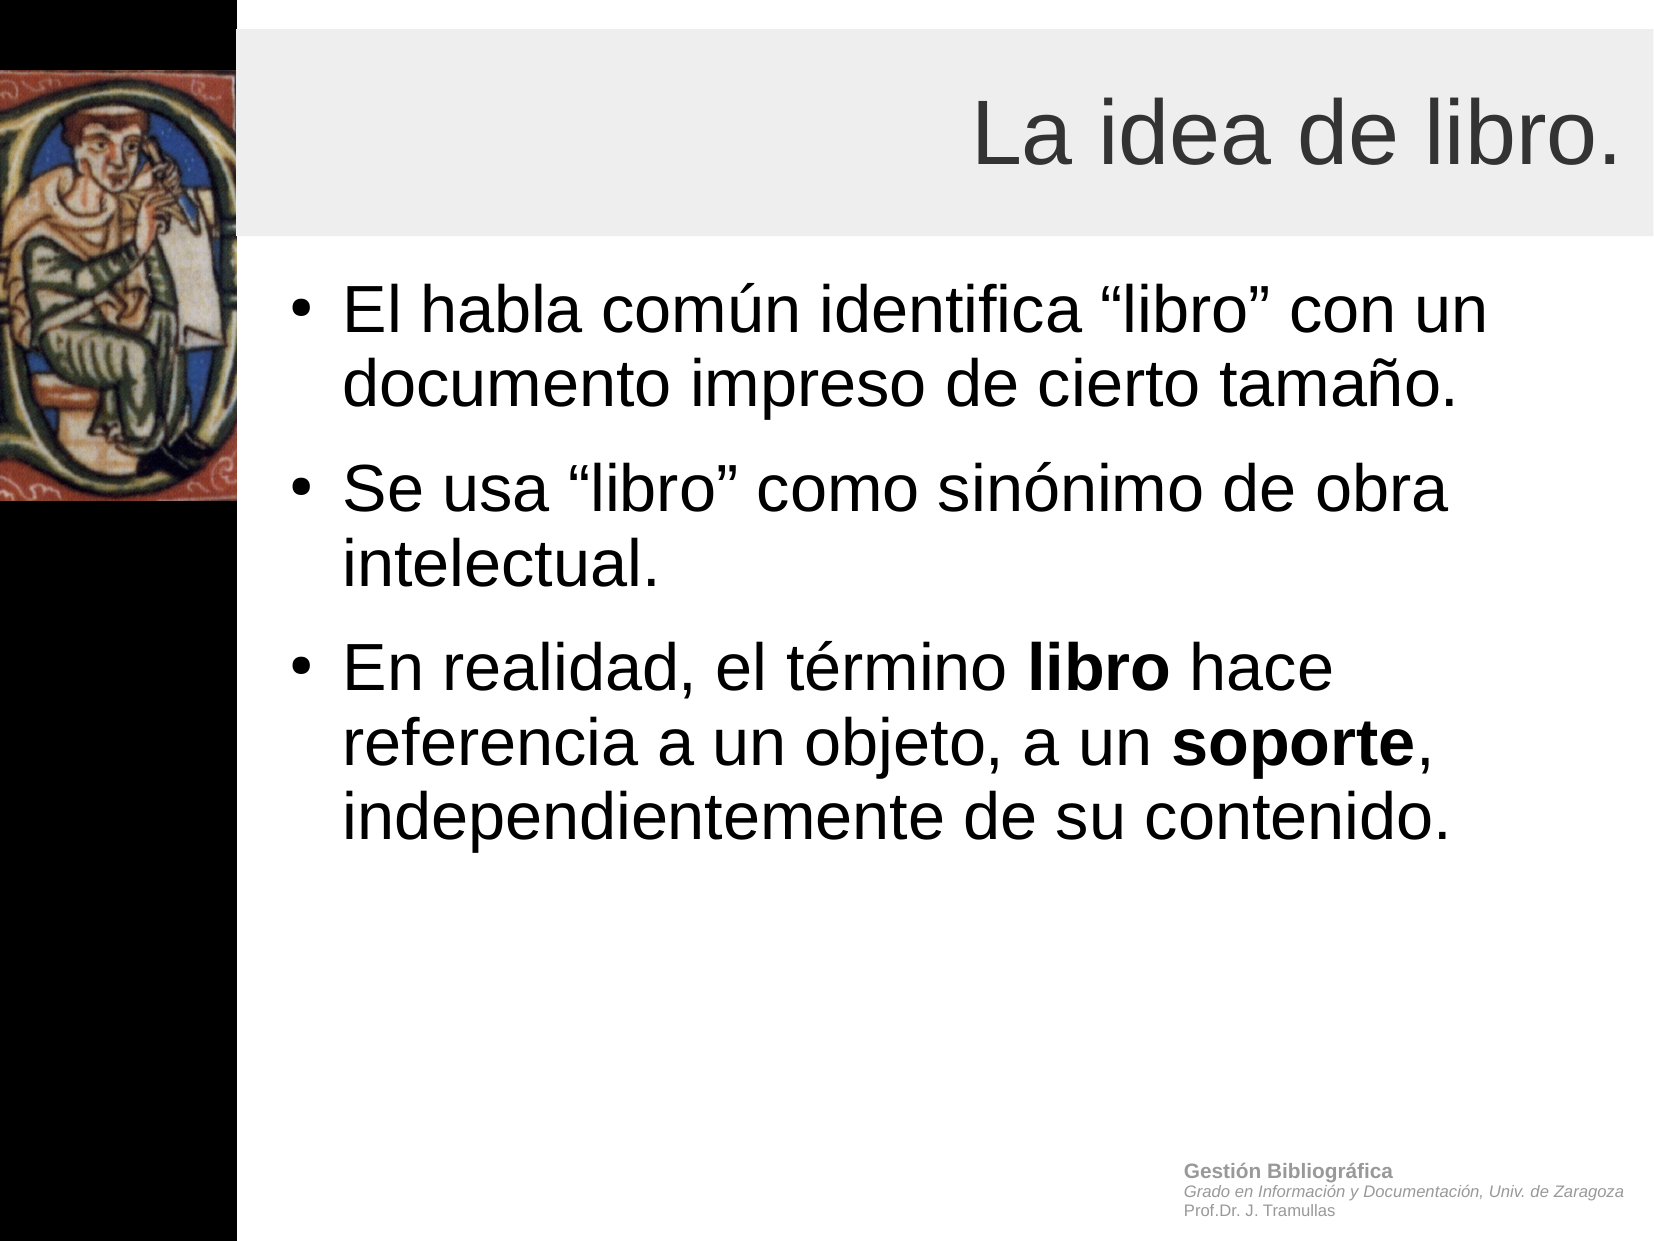

# La idea de libro.
El habla común identifica “libro” con un documento impreso de cierto tamaño.
Se usa “libro” como sinónimo de obra intelectual.
En realidad, el término libro hace referencia a un objeto, a un soporte, independientemente de su contenido.